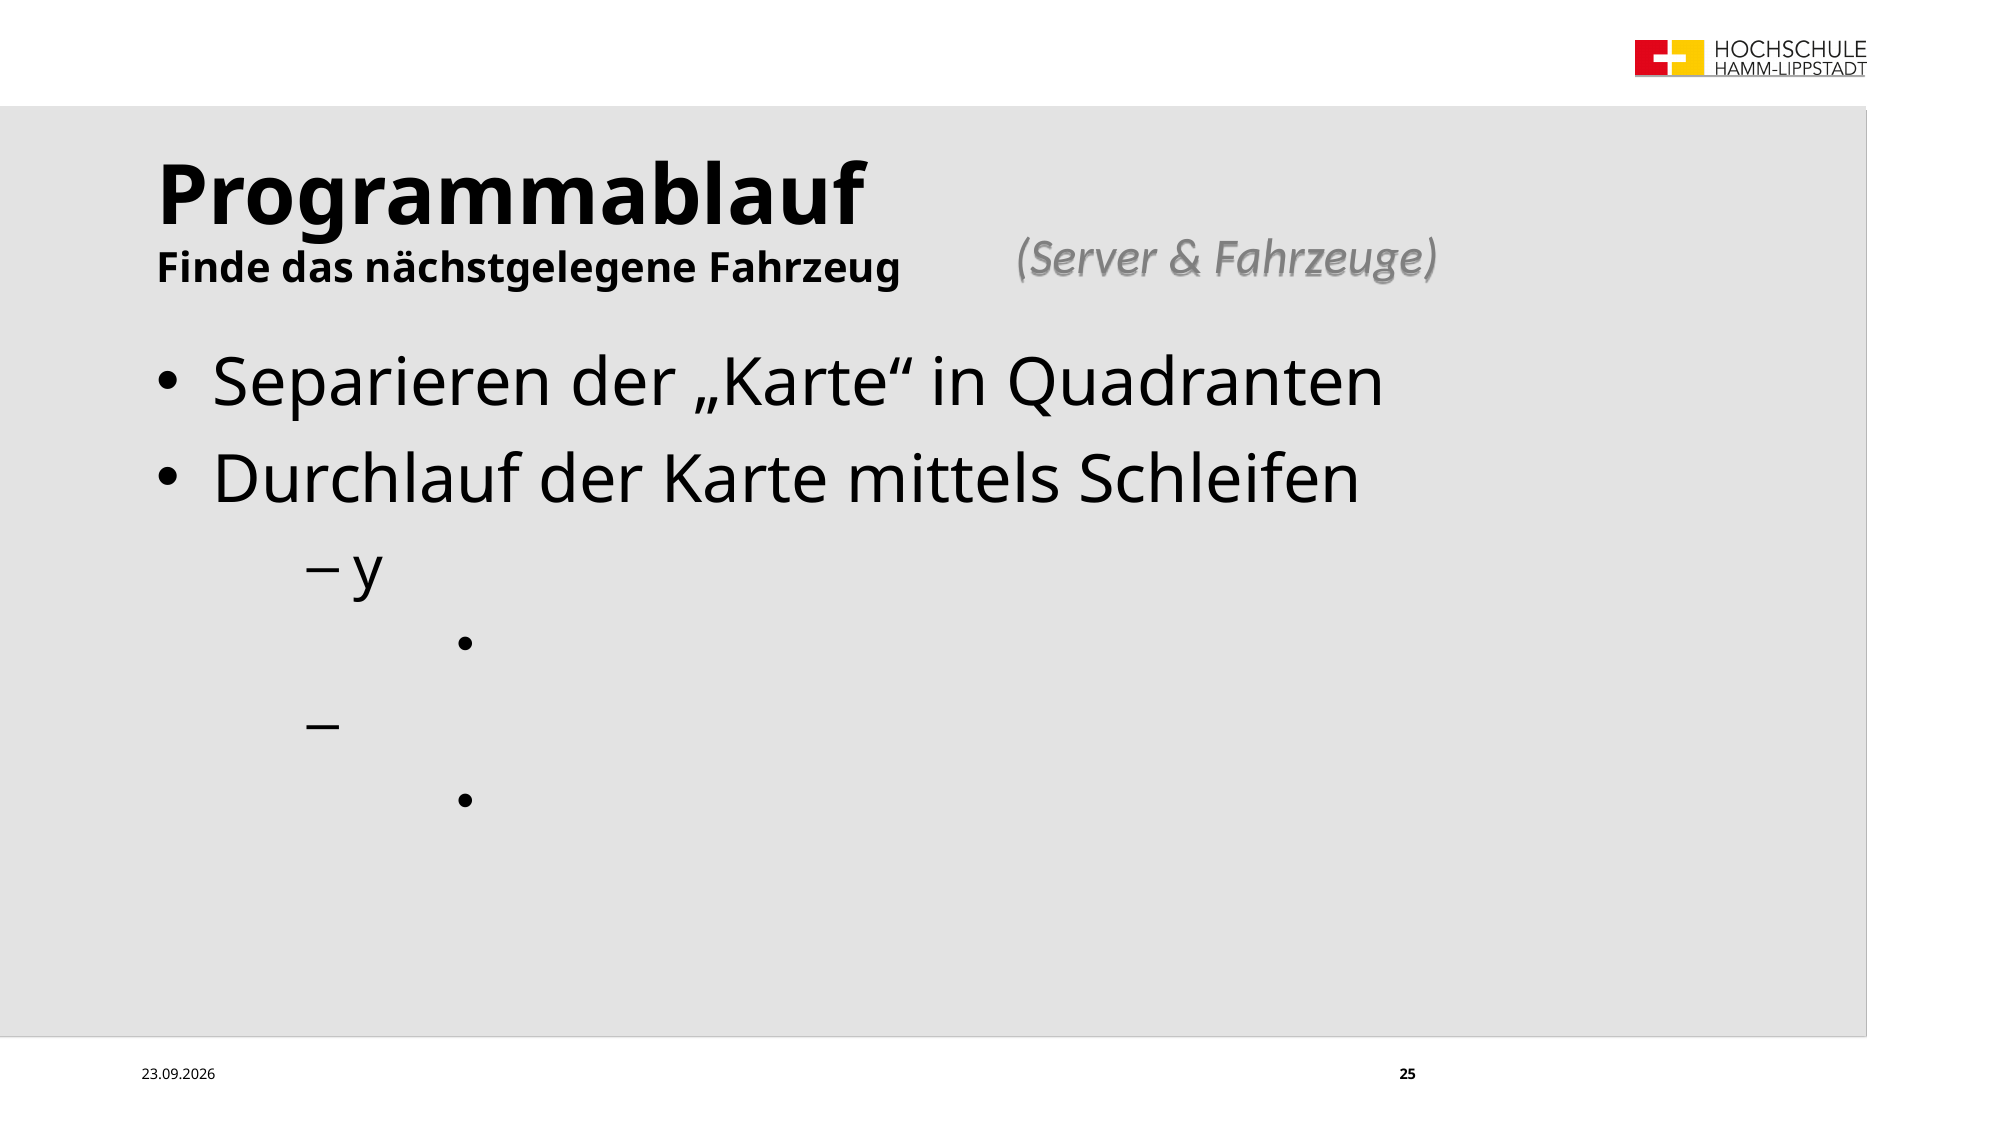

# Programmablauf Finde das nächstgelegene Fahrzeug
(Server & Fahrzeuge)
Separieren der „Karte“ in Quadranten
Durchlauf der Karte mittels Schleifen
y
25